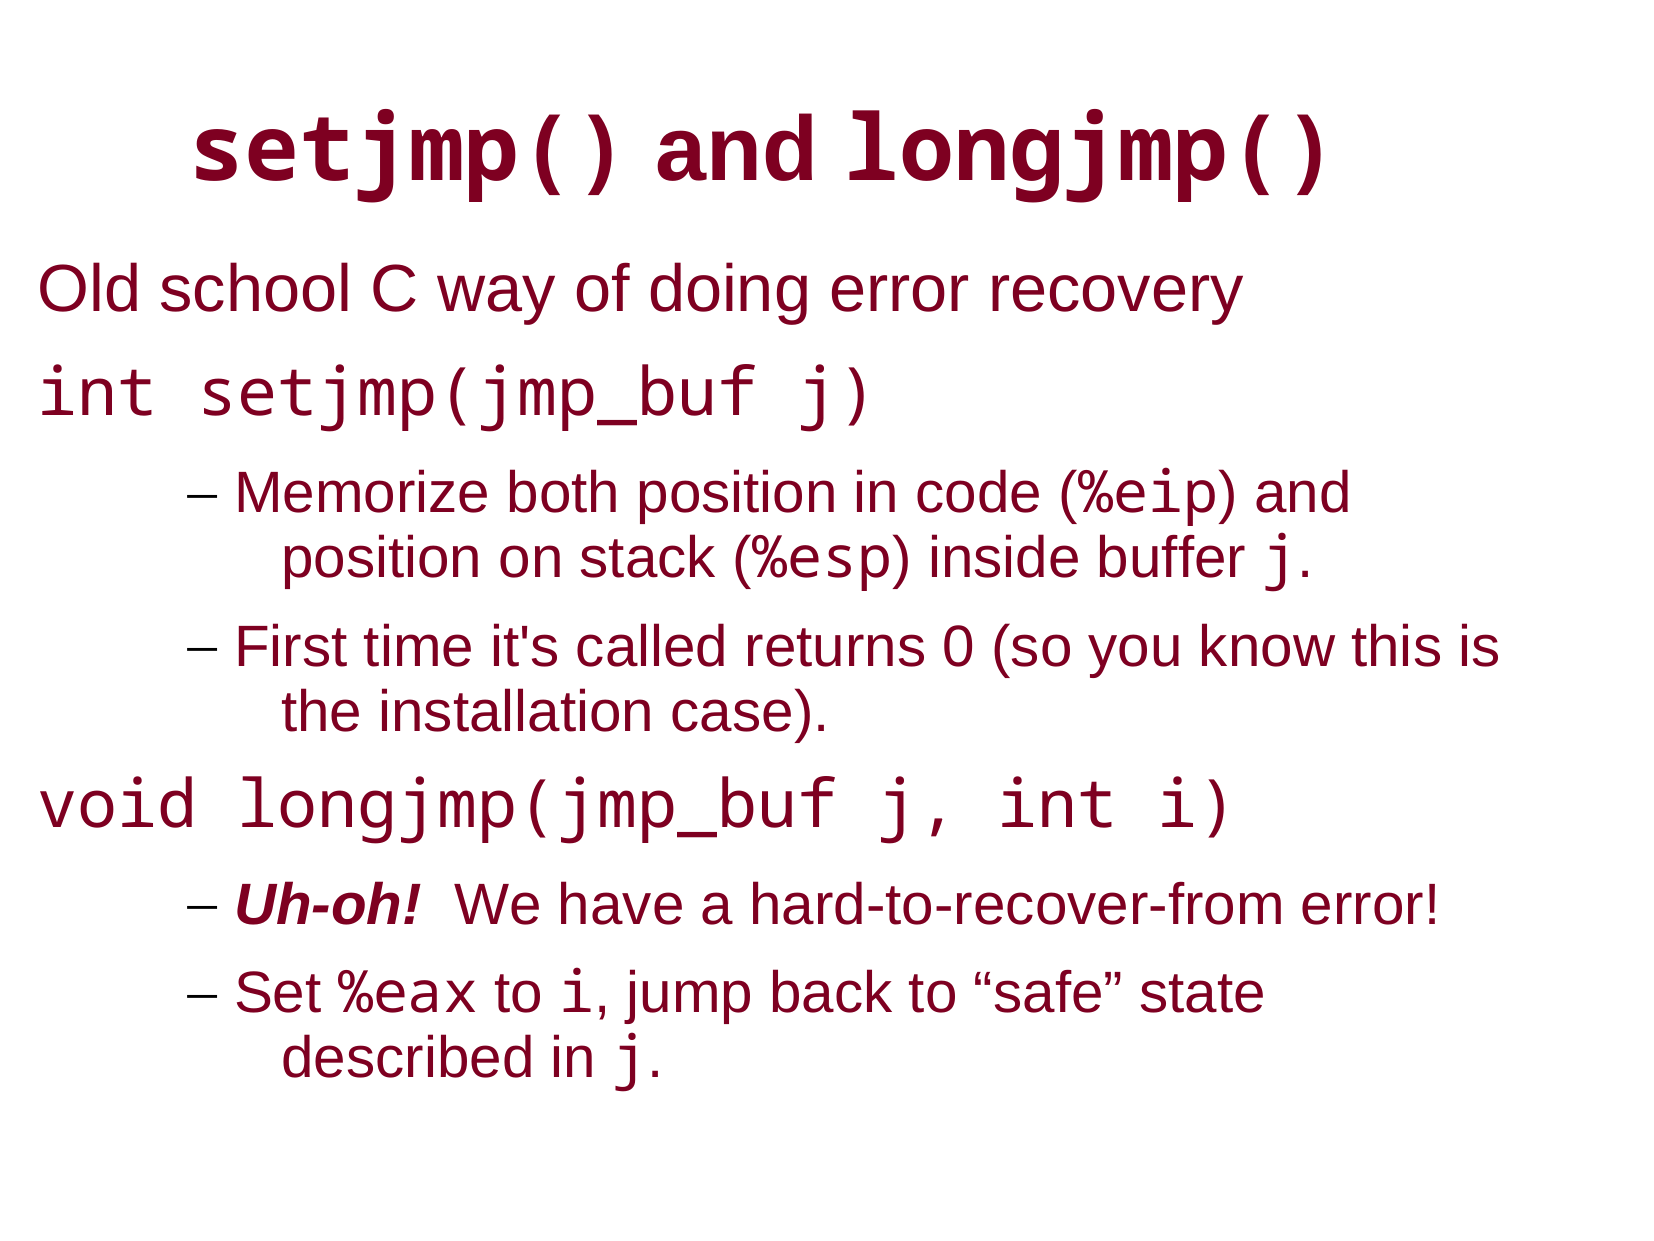

# setjmp() and longjmp()
Old school C way of doing error recovery
int setjmp(jmp_buf j)
Memorize both position in code (%eip) and position on stack (%esp) inside buffer j.
First time it's called returns 0 (so you know this is the installation case).
void longjmp(jmp_buf j, int i)
Uh-oh! We have a hard-to-recover-from error!
Set %eax to i, jump back to “safe” state described in j.